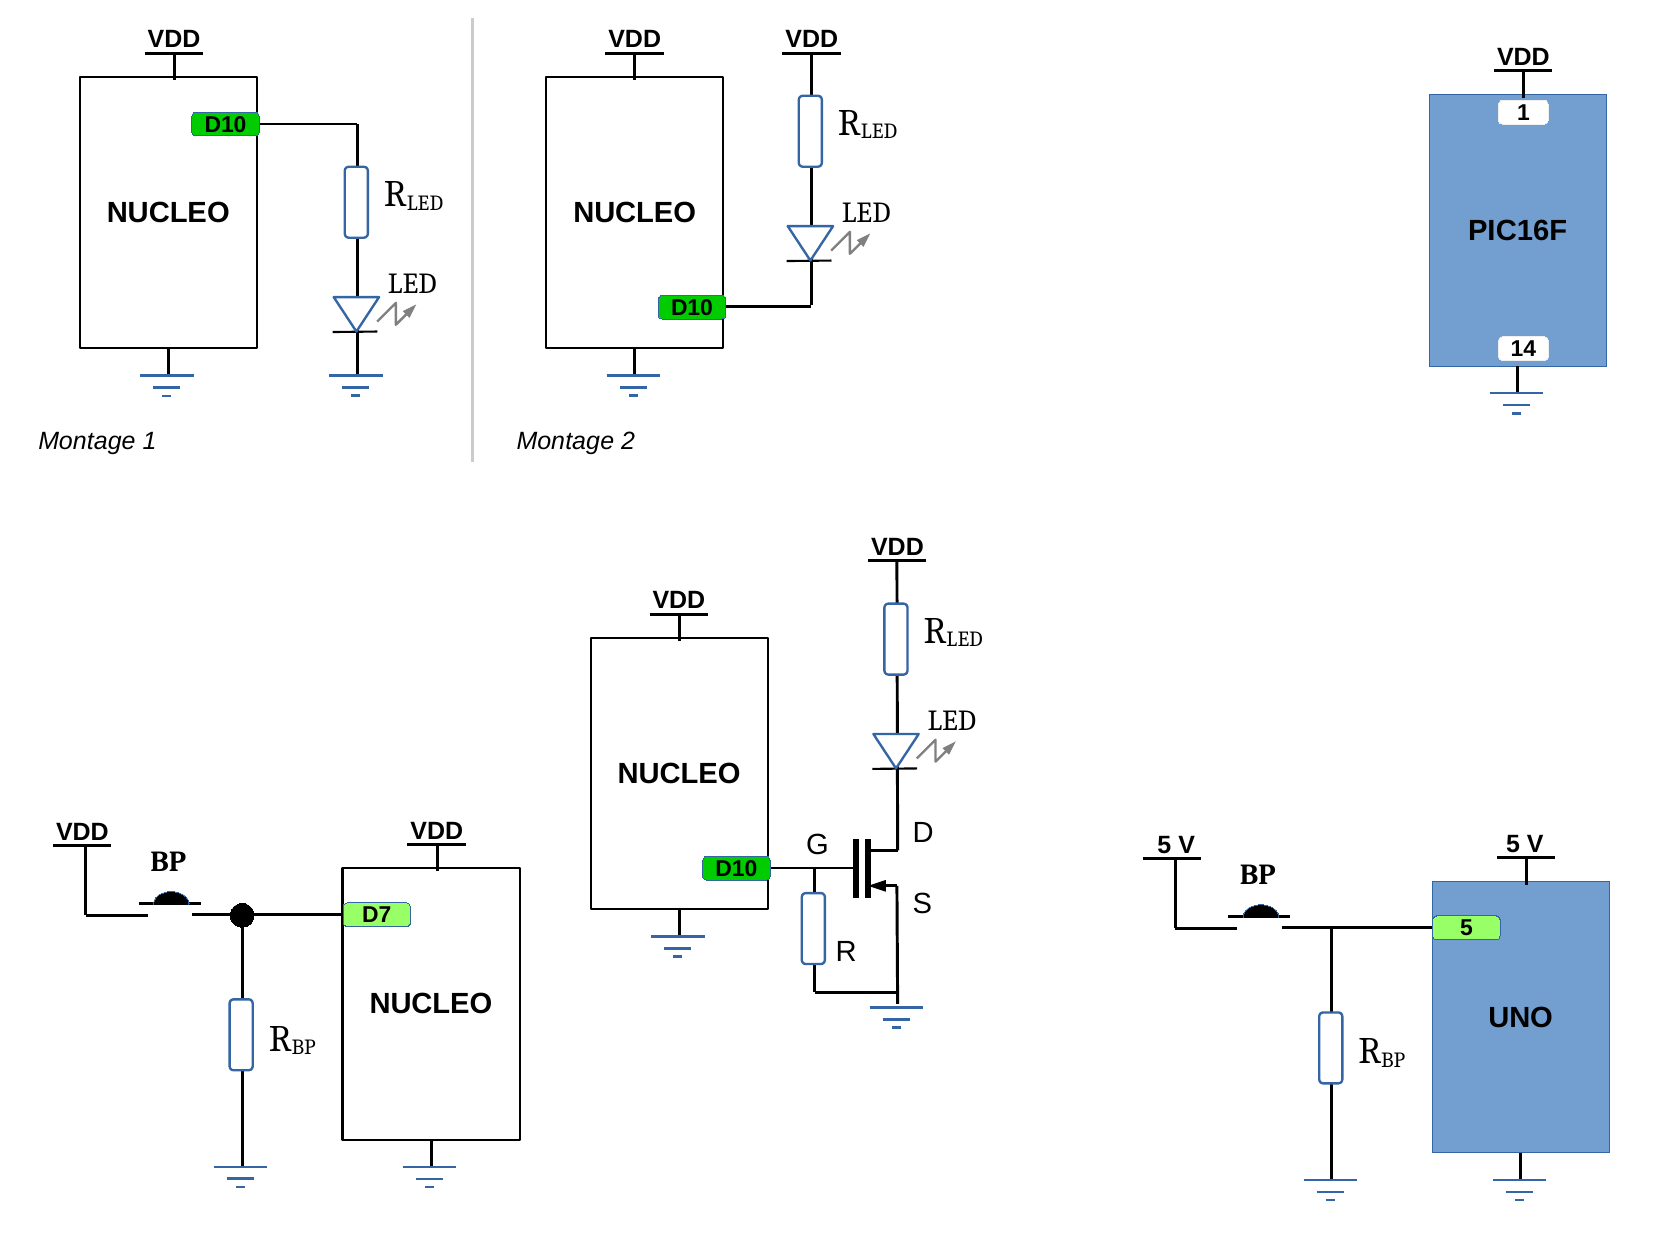

VDD
VDD
VDD
VDD
NUCLEO
NUCLEO
PIC16F
RLED
1
D10
RLED
LED
LED
D10
14
Montage 1
Montage 2
VDD
VDD
RLED
NUCLEO
LED
VDD
D
VDD
G
5 V
5 V
BP
BP
D10
NUCLEO
S
UNO
D7
5
R
RBP
RBP